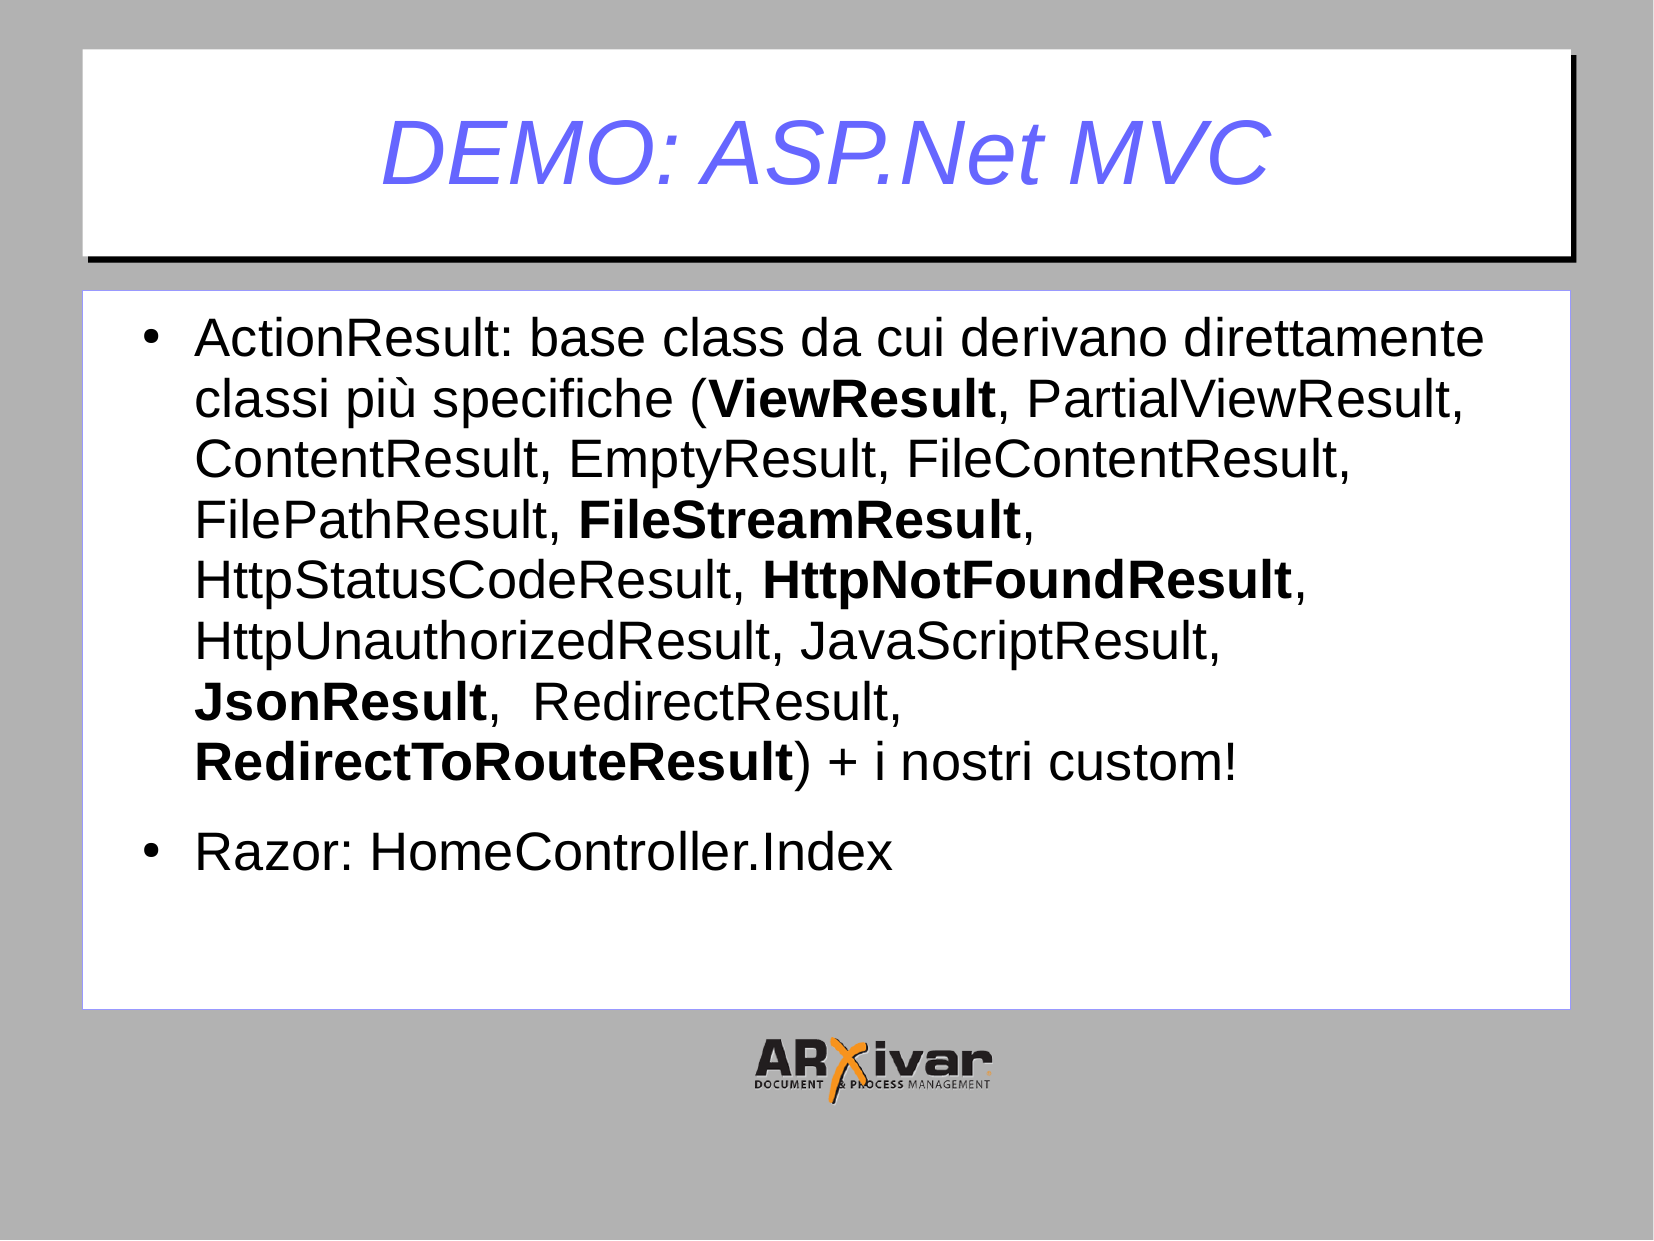

# DEMO: ASP.Net MVC
ActionResult: base class da cui derivano direttamente classi più specifiche (ViewResult, PartialViewResult, ContentResult, EmptyResult, FileContentResult, FilePathResult, FileStreamResult, HttpStatusCodeResult, HttpNotFoundResult, HttpUnauthorizedResult, JavaScriptResult, JsonResult, RedirectResult, RedirectToRouteResult) + i nostri custom!
Razor: HomeController.Index